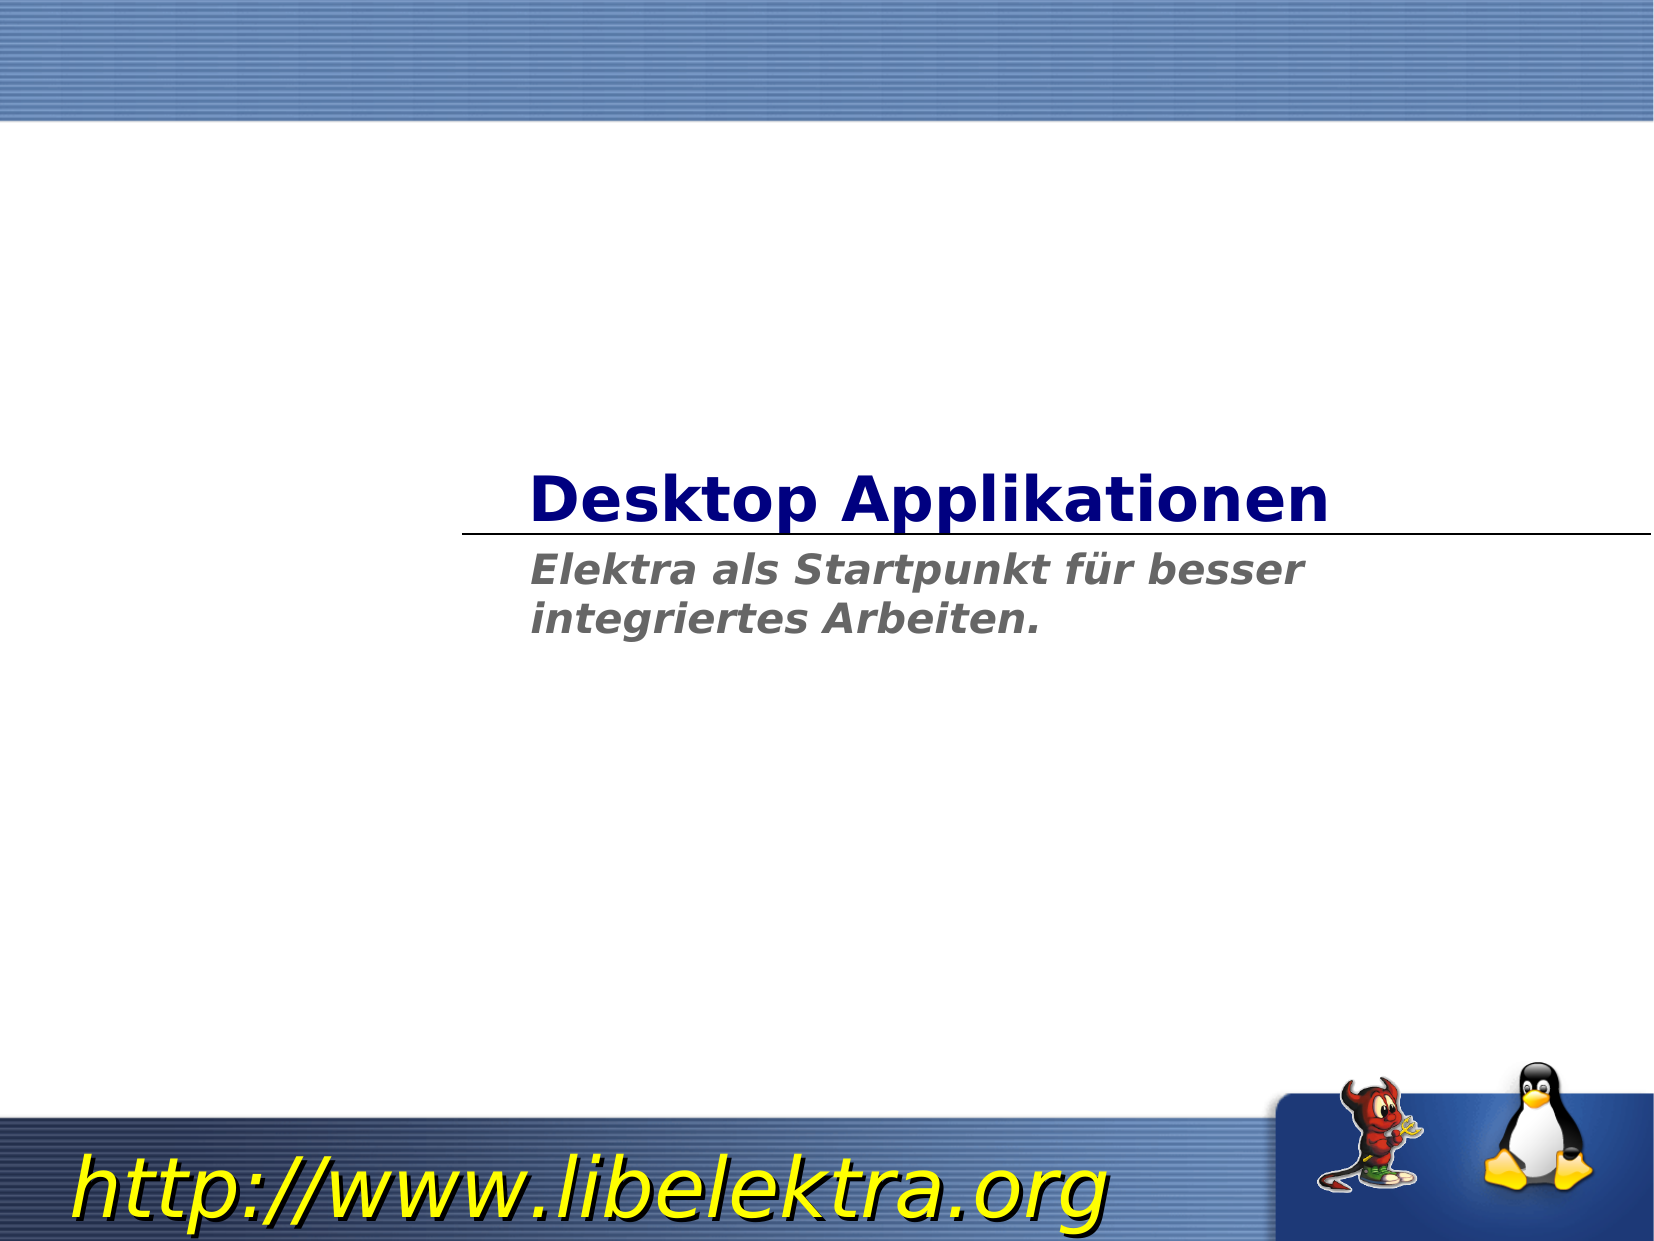

Desktop Applikationen
Elektra als Startpunkt für besser integriertes Arbeiten.